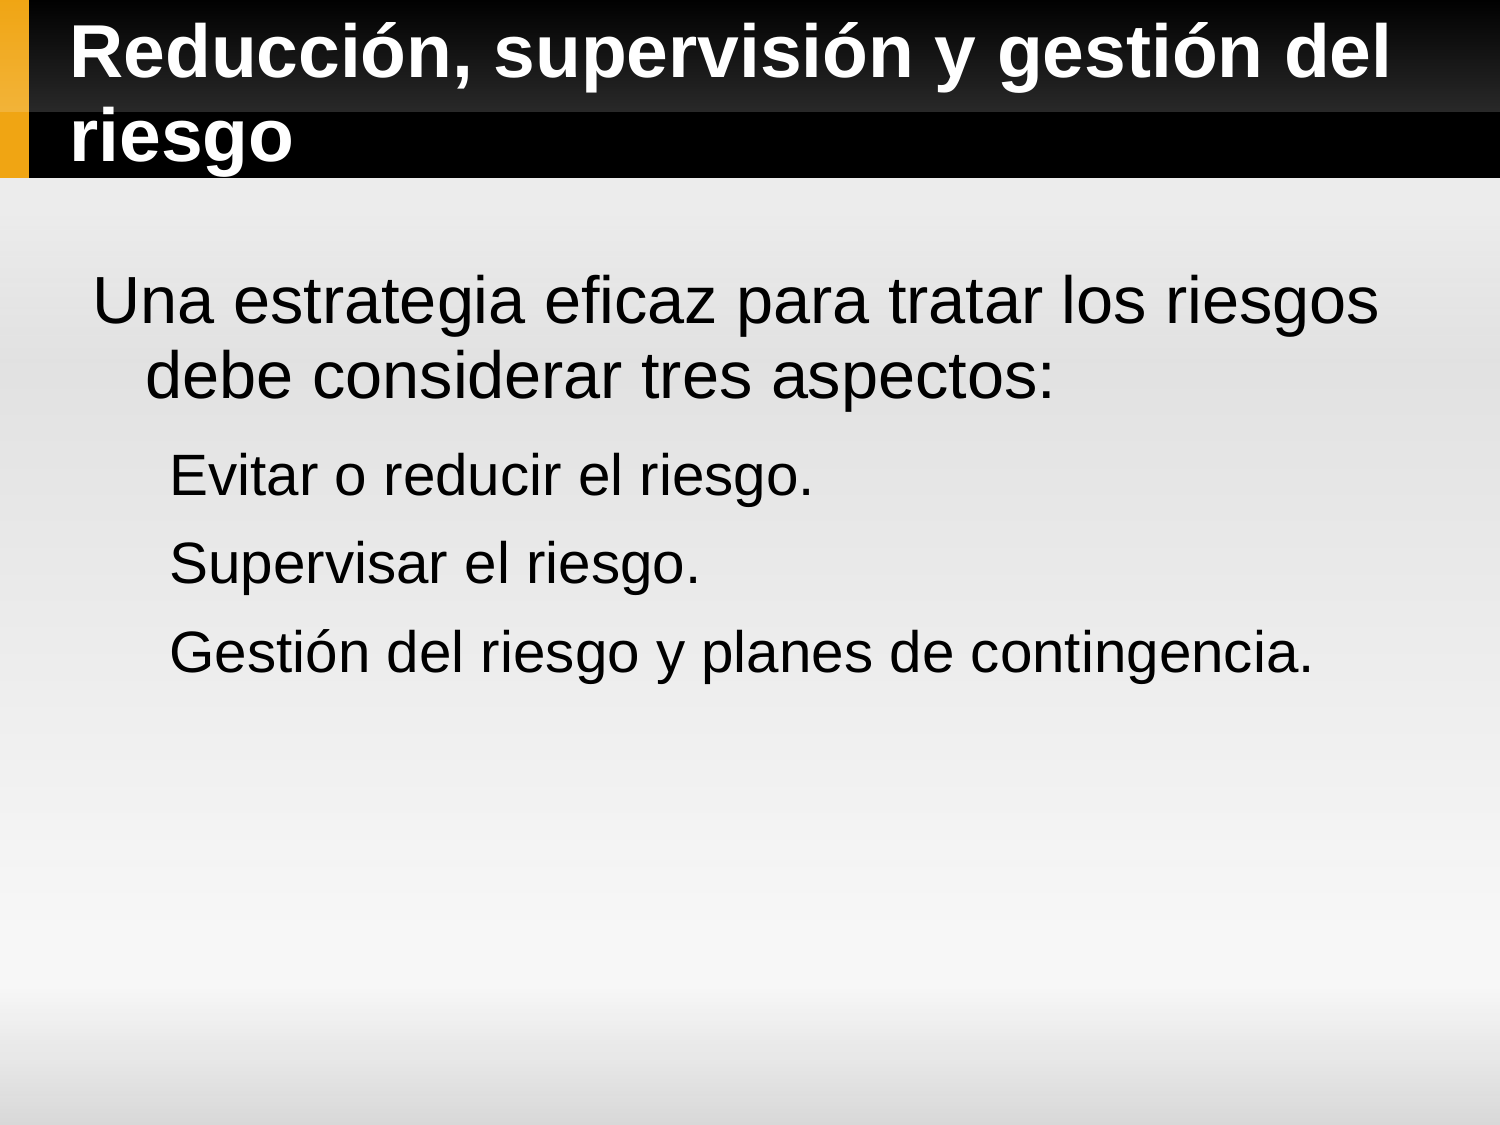

# Reducción, supervisión y gestión del riesgo
Una estrategia eficaz para tratar los riesgos debe considerar tres aspectos:
Evitar o reducir el riesgo.
Supervisar el riesgo.
Gestión del riesgo y planes de contingencia.